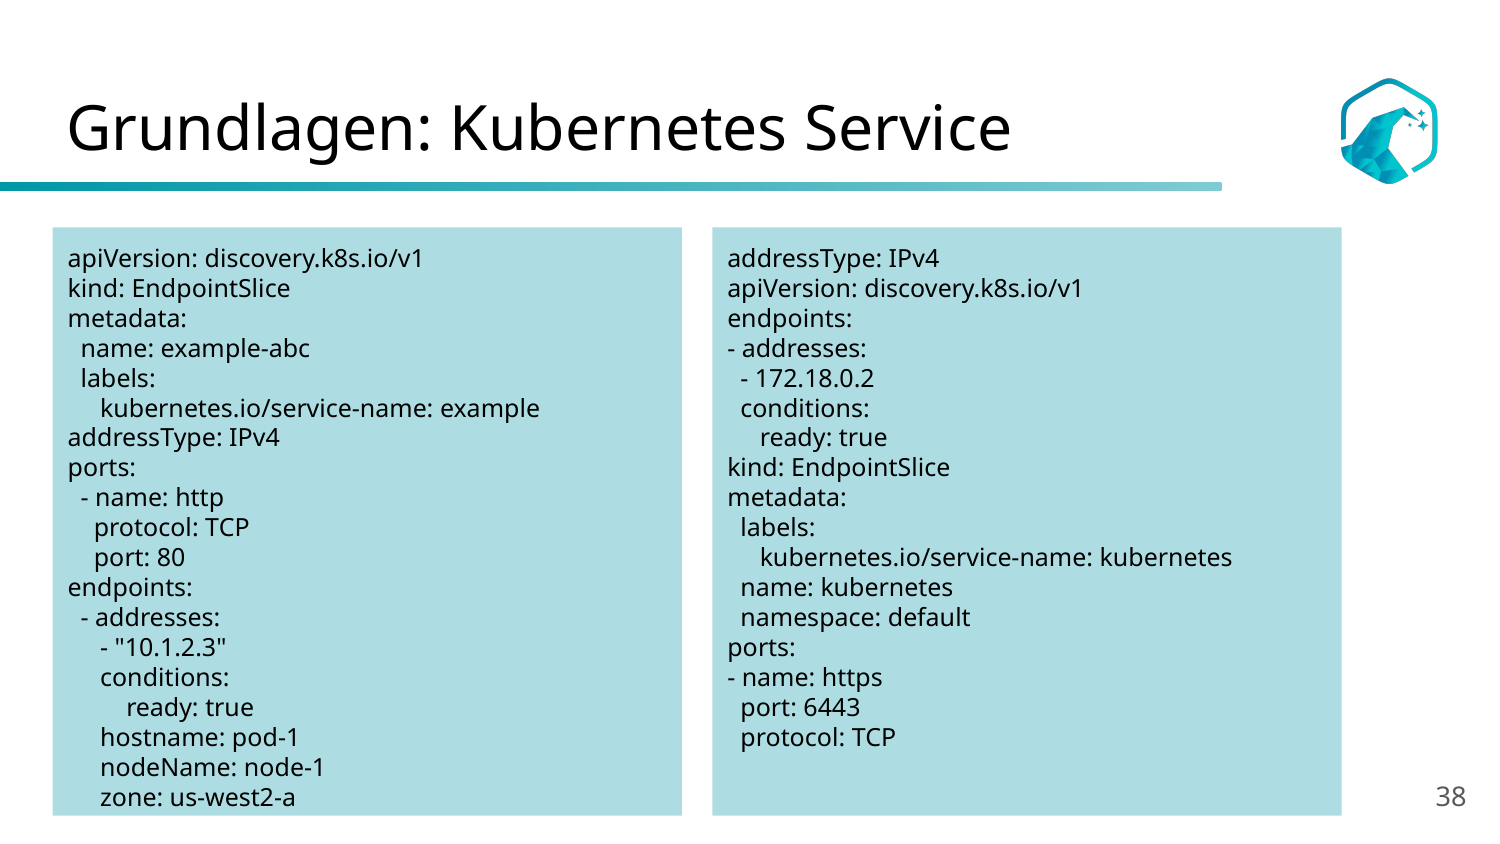

# Grundlagen: Kubernetes Service
apiVersion: discovery.k8s.io/v1
kind: EndpointSlice
metadata:
 name: example-abc
 labels:
 kubernetes.io/service-name: example
addressType: IPv4
ports:
 - name: http
 protocol: TCP
 port: 80
endpoints:
 - addresses:
 - "10.1.2.3"
 conditions:
 ready: true
 hostname: pod-1
 nodeName: node-1
 zone: us-west2-a
addressType: IPv4
apiVersion: discovery.k8s.io/v1
endpoints:
- addresses:
 - 172.18.0.2
 conditions:
 ready: true
kind: EndpointSlice
metadata:
 labels:
 kubernetes.io/service-name: kubernetes
 name: kubernetes
 namespace: default
ports:
- name: https
 port: 6443
 protocol: TCP